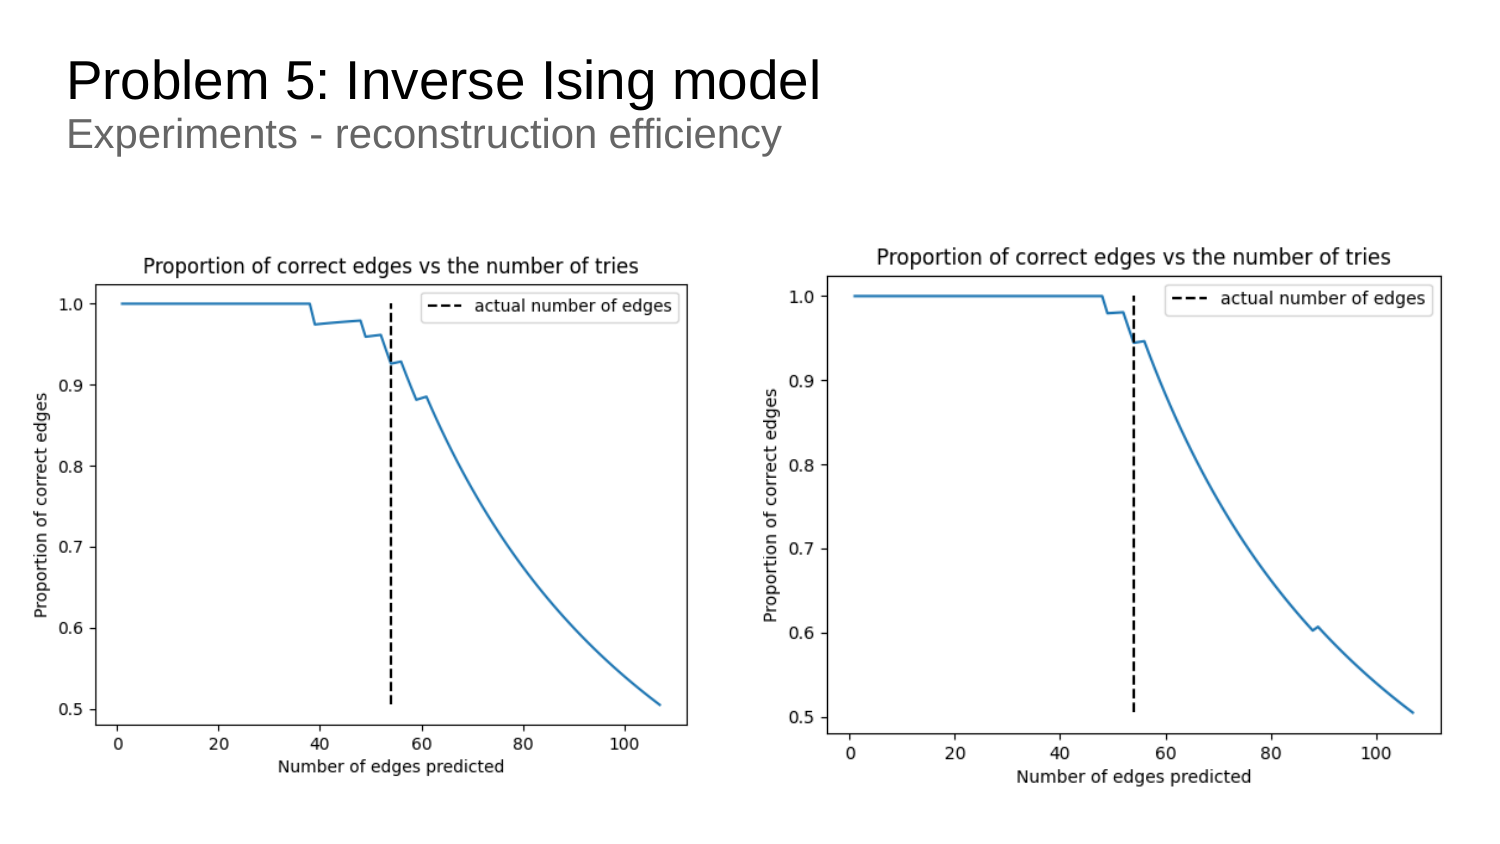

# Problem 5: Inverse Ising model Experiments - reconstruction efficiency